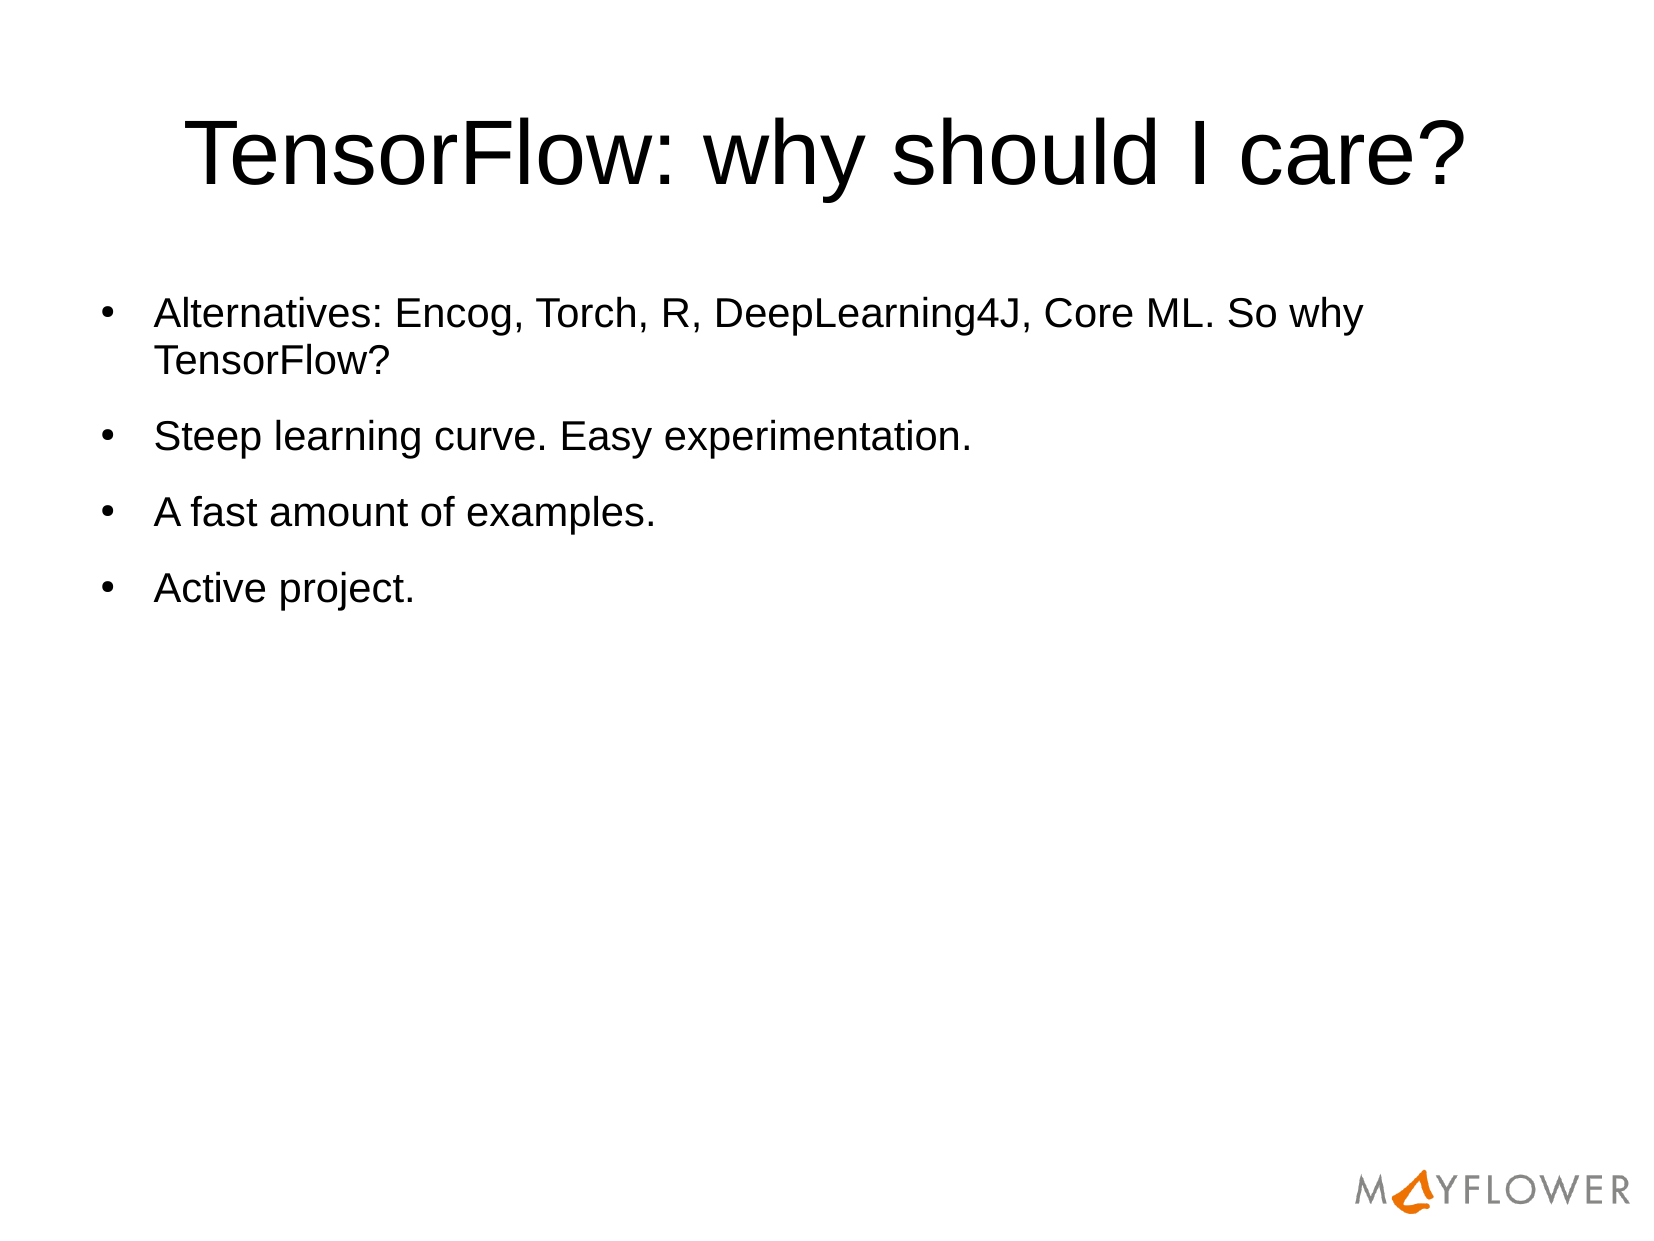

# TensorFlow: why should I care?
Alternatives: Encog, Torch, R, DeepLearning4J, Core ML. So why TensorFlow?
Steep learning curve. Easy experimentation.
A fast amount of examples.
Active project.